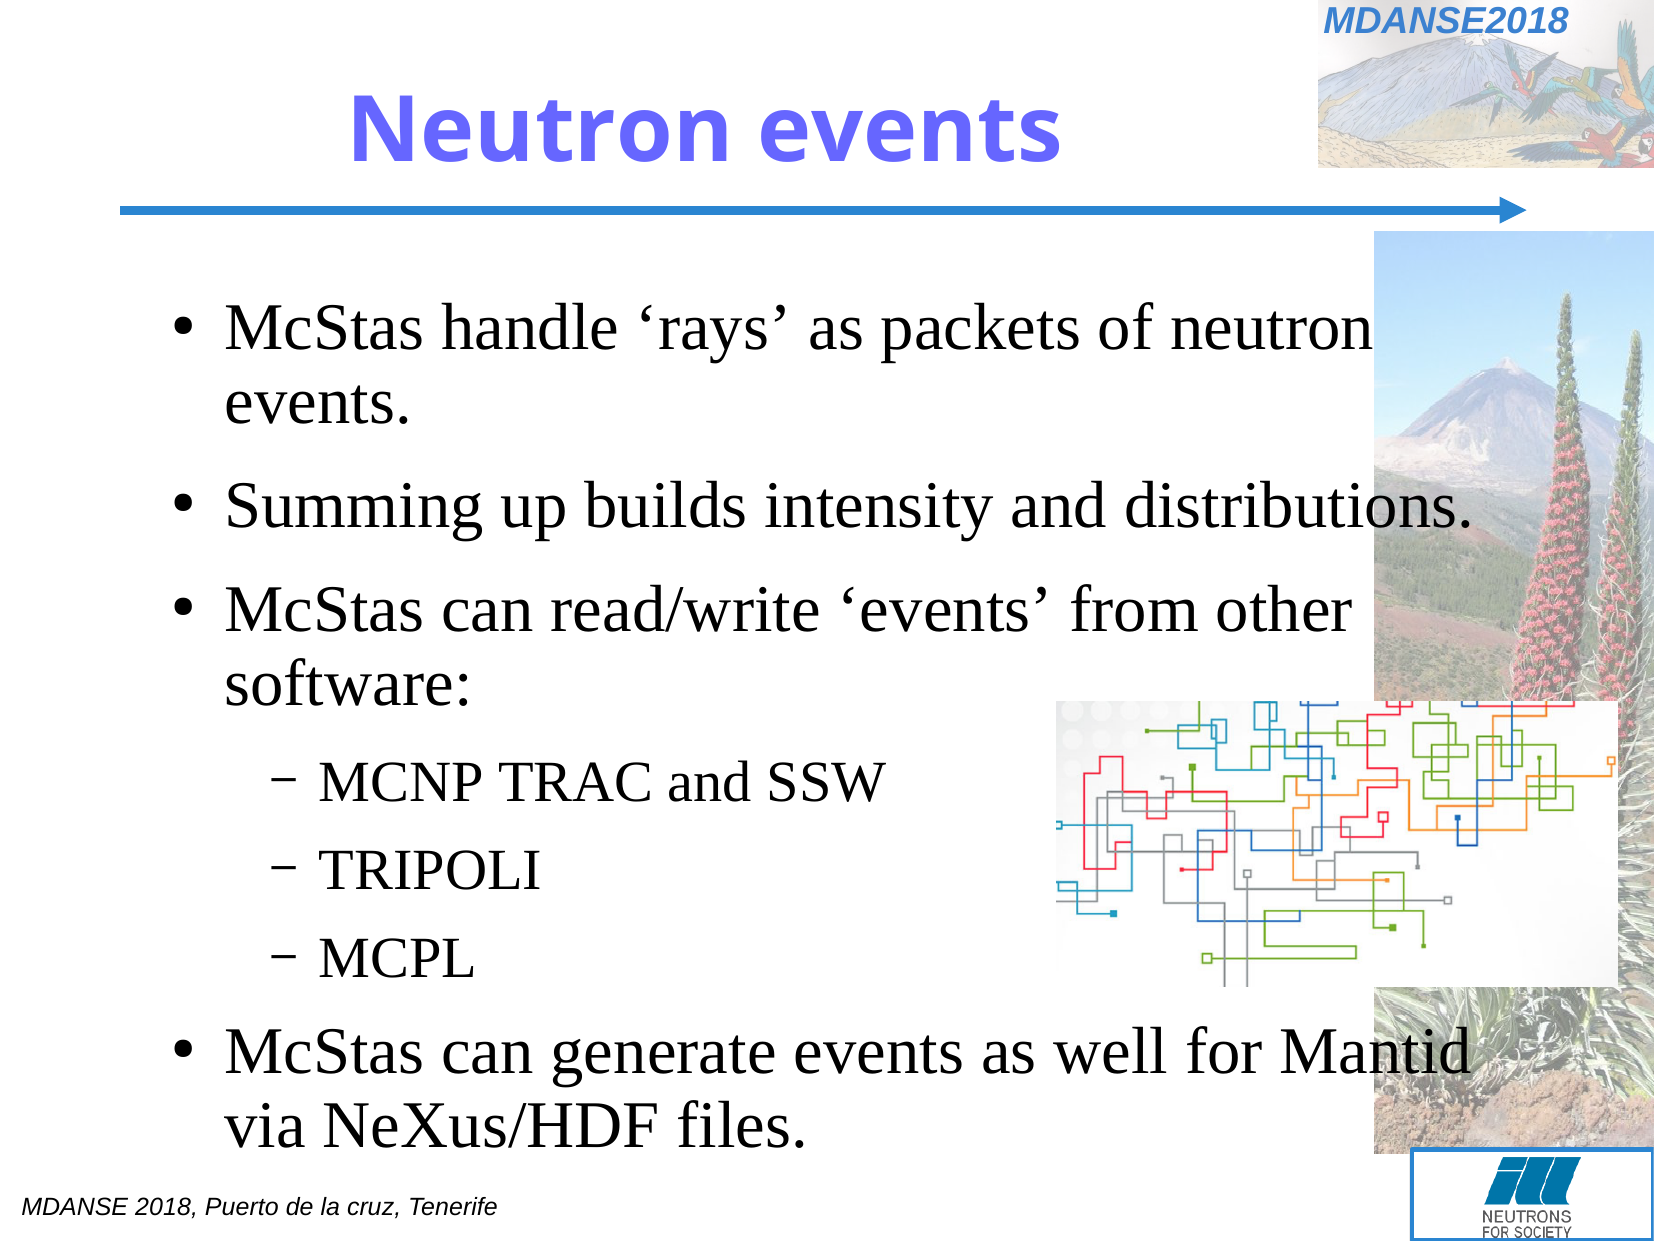

# Neutron events
McStas handle ‘rays’ as packets of neutron events.
Summing up builds intensity and distributions.
McStas can read/write ‘events’ from other software:
MCNP TRAC and SSW
TRIPOLI
MCPL
McStas can generate events as well for Mantid via NeXus/HDF files.